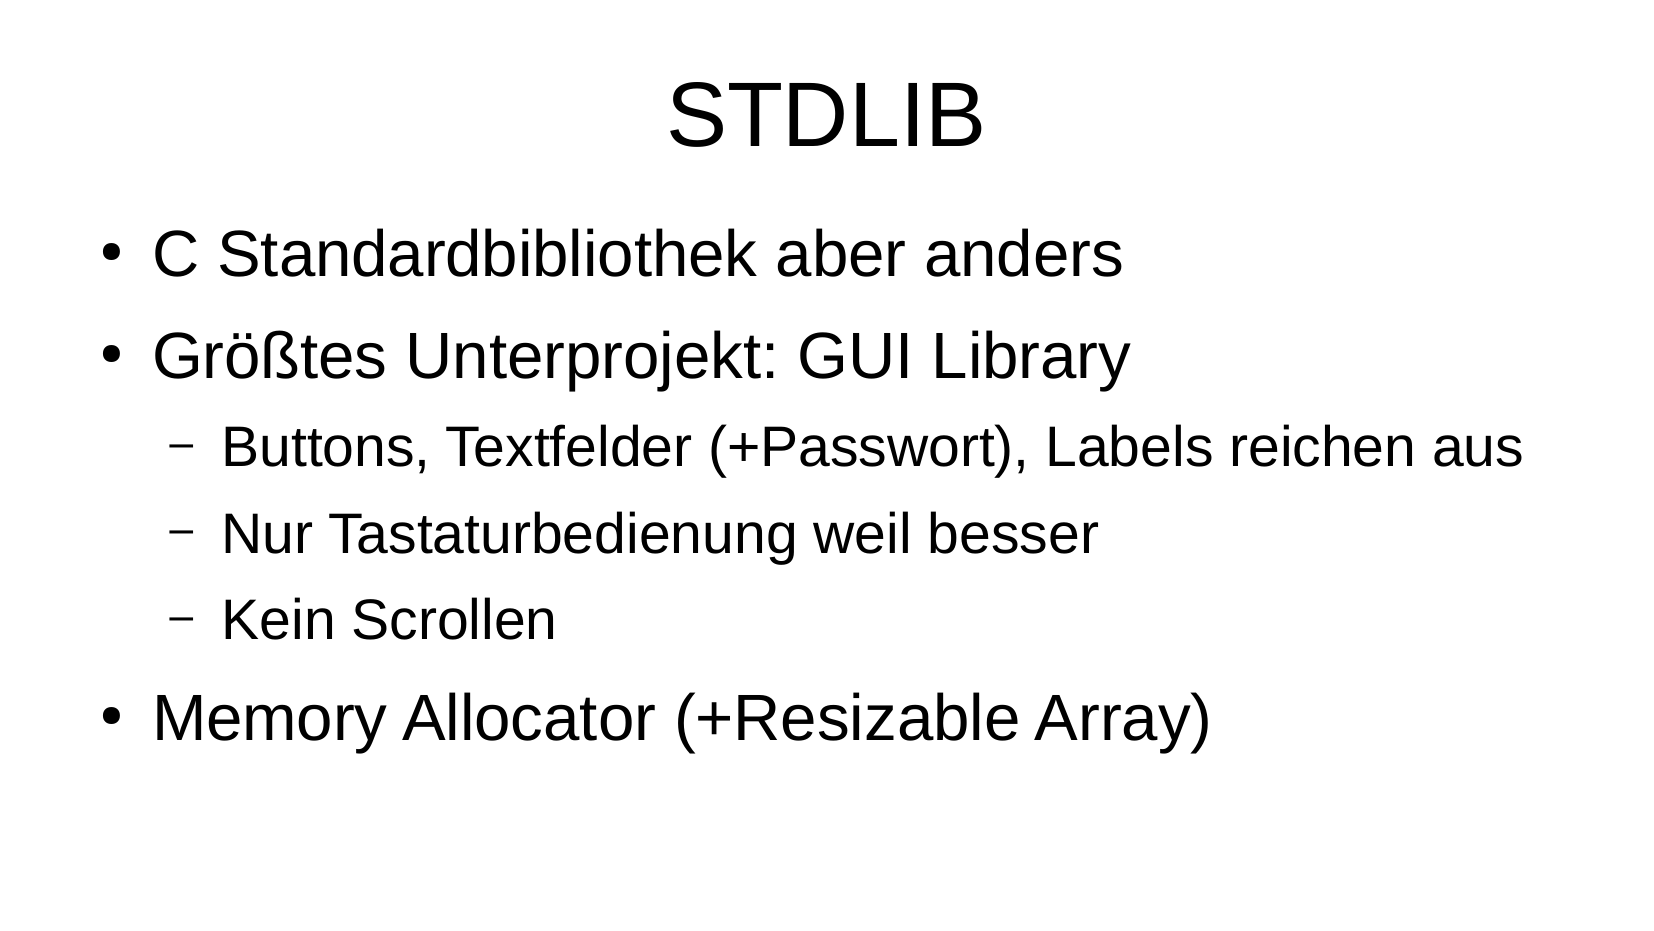

# STDLIB
C Standardbibliothek aber anders
Größtes Unterprojekt: GUI Library
Buttons, Textfelder (+Passwort), Labels reichen aus
Nur Tastaturbedienung weil besser
Kein Scrollen
Memory Allocator (+Resizable Array)